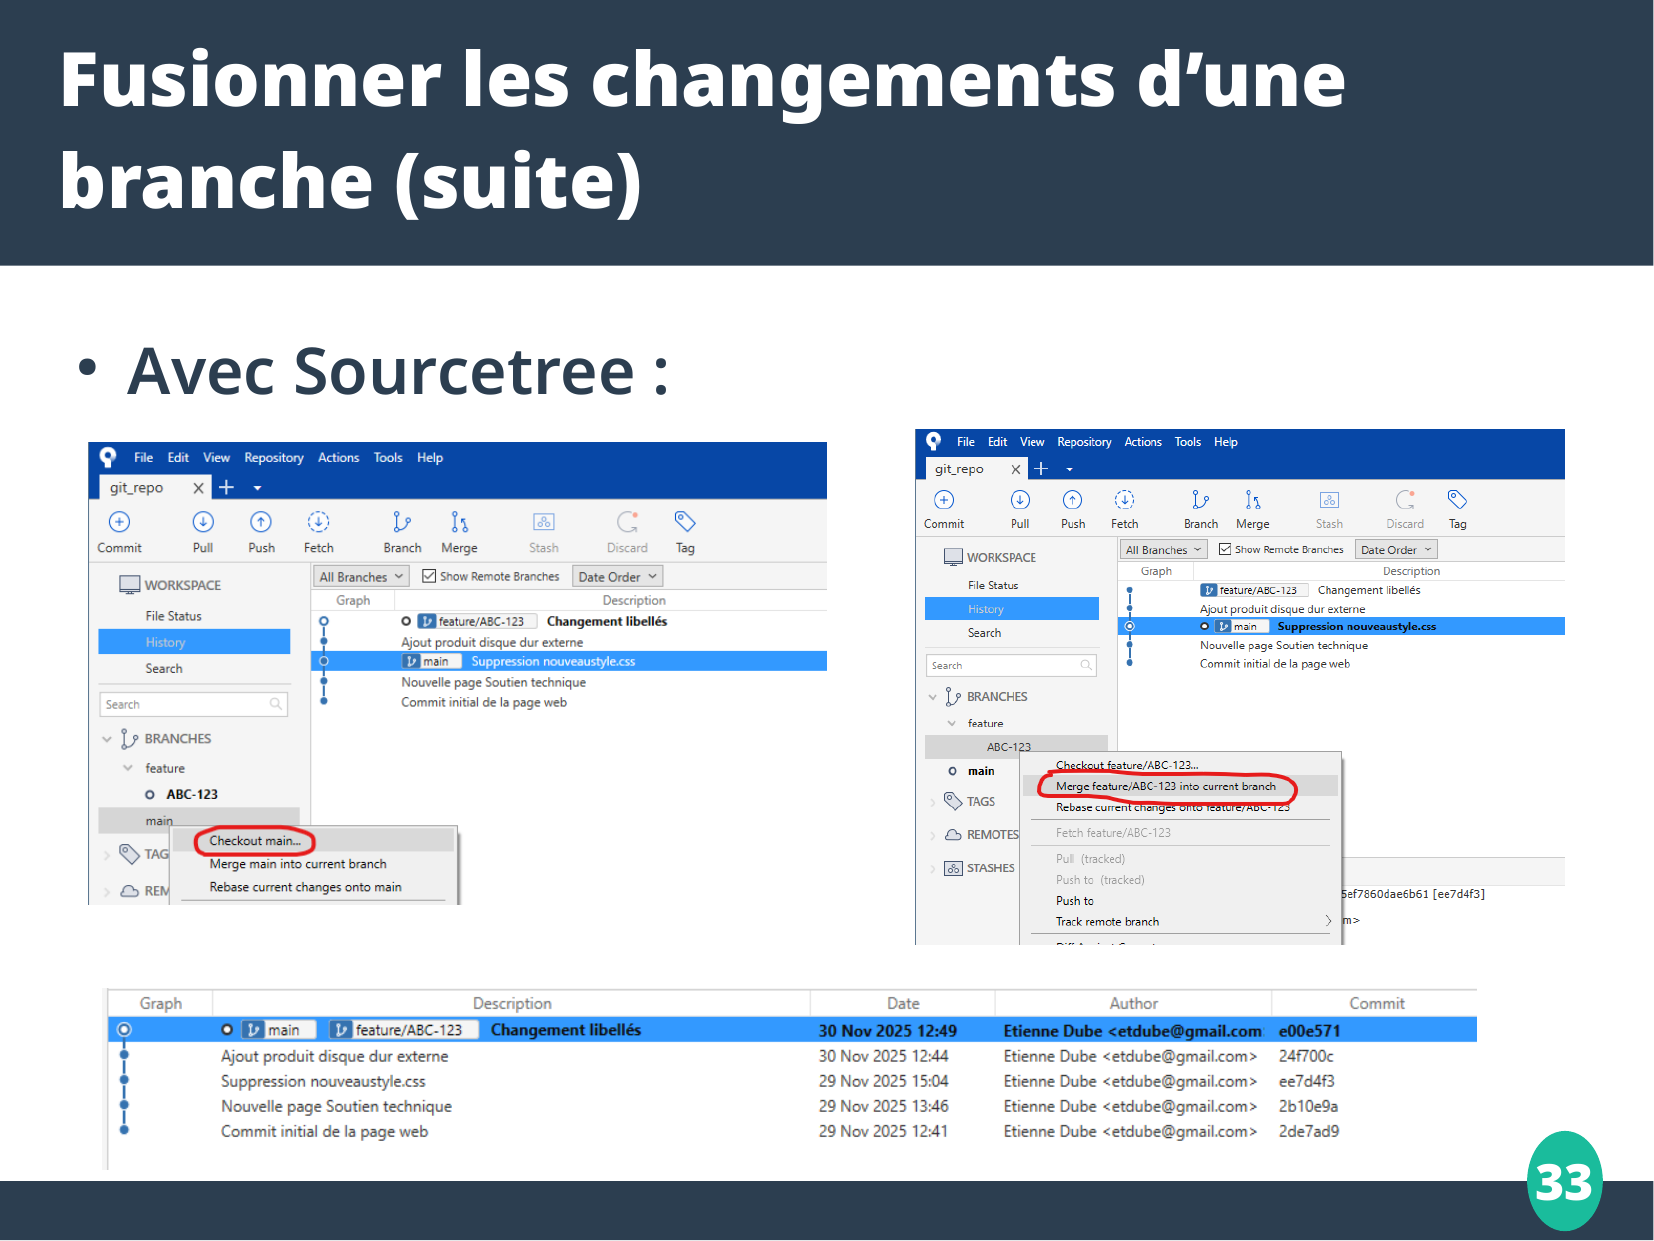

# Fusionner les changements d’une branche (suite)
Avec Sourcetree :